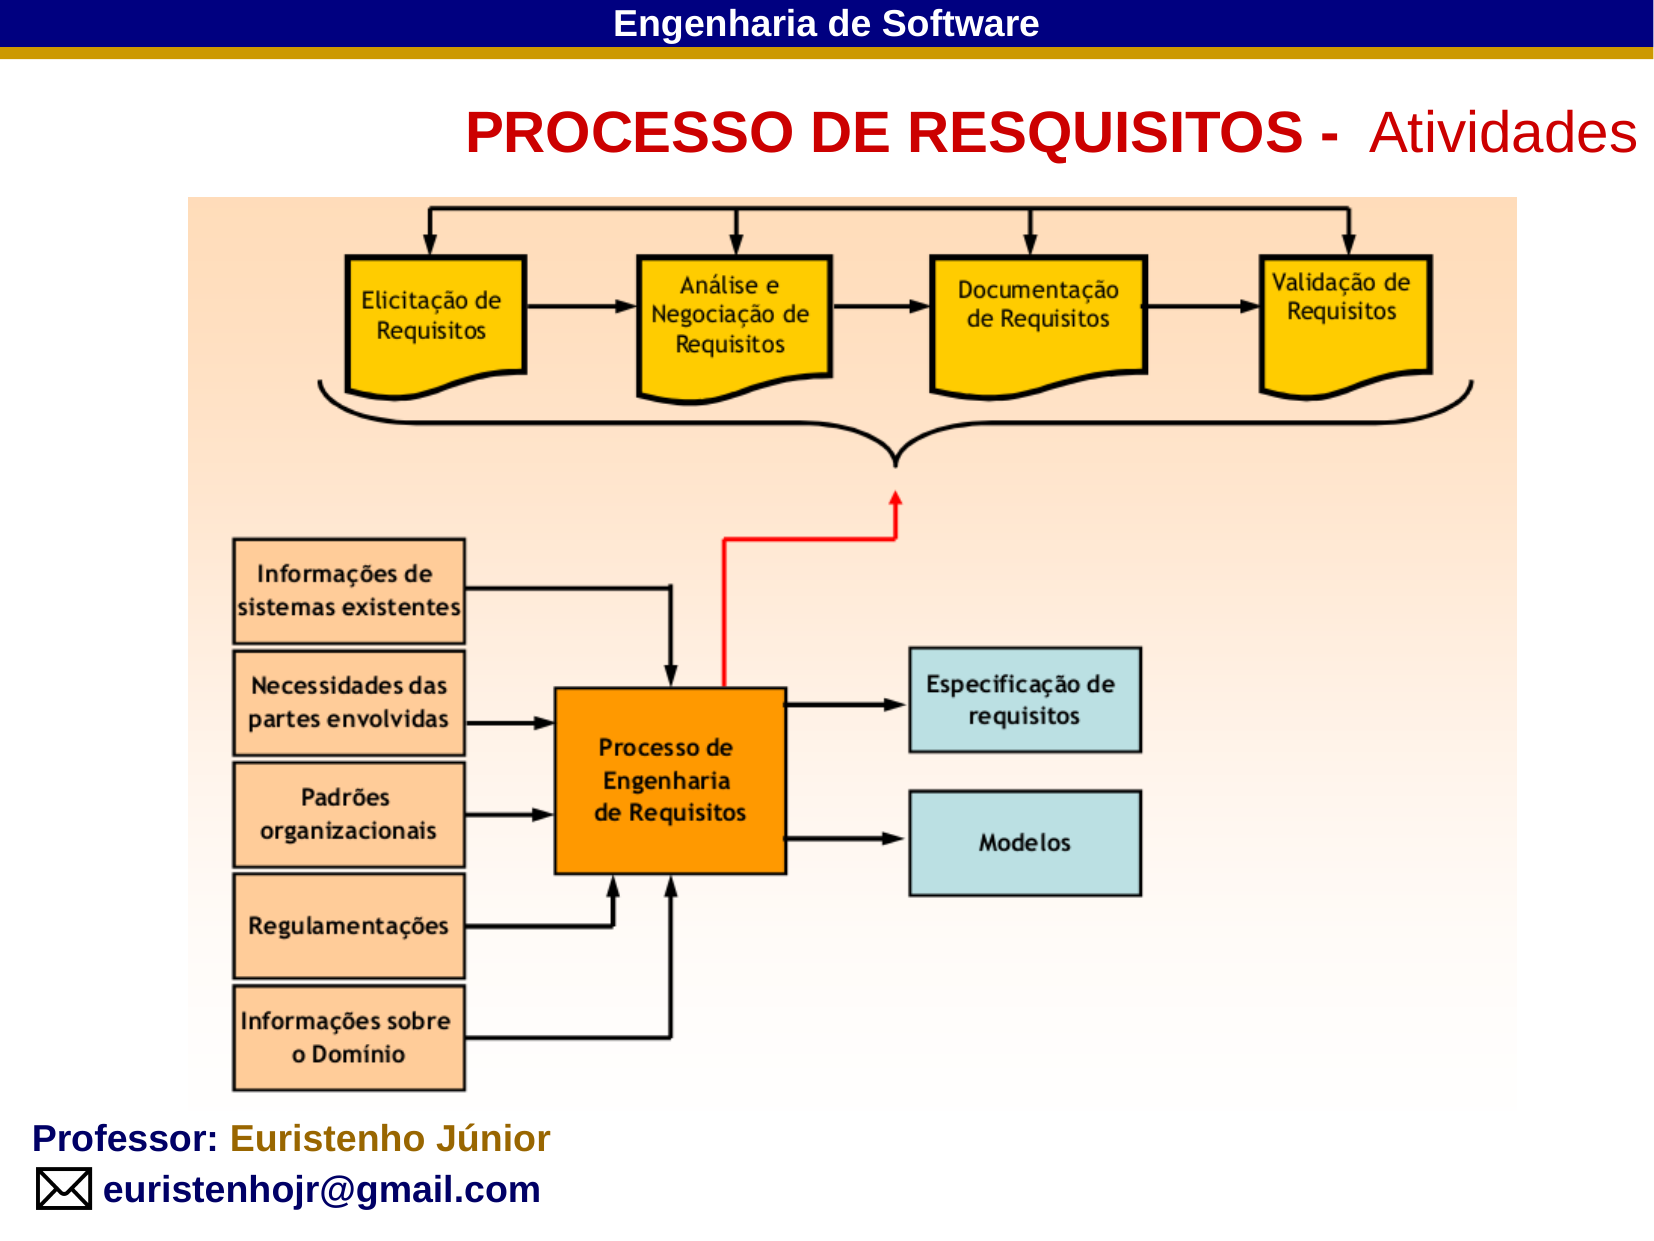

Engenharia de Software
PROCESSO DE RESQUISITOS - Atividades
Professor: Euristenho Júnior
euristenhojr@gmail.com